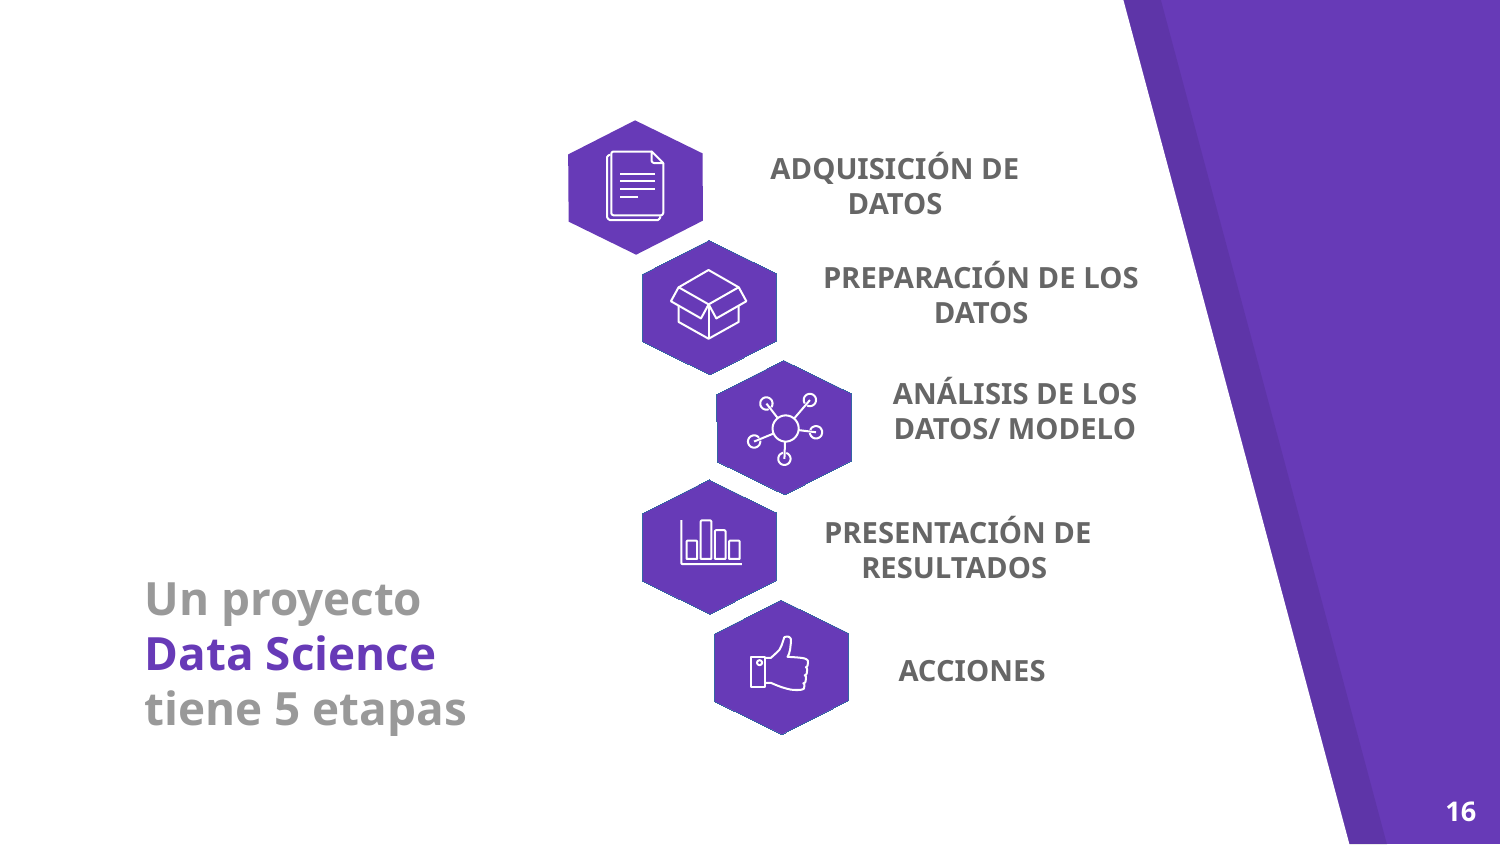

ADQUISICIÓN DE DATOS
PREPARACIÓN DE LOS DATOS
ANÁLISIS DE LOS DATOS/ MODELO
PRESENTACIÓN DE RESULTADOS
# Un proyecto Data Science tiene 5 etapas
ACCIONES